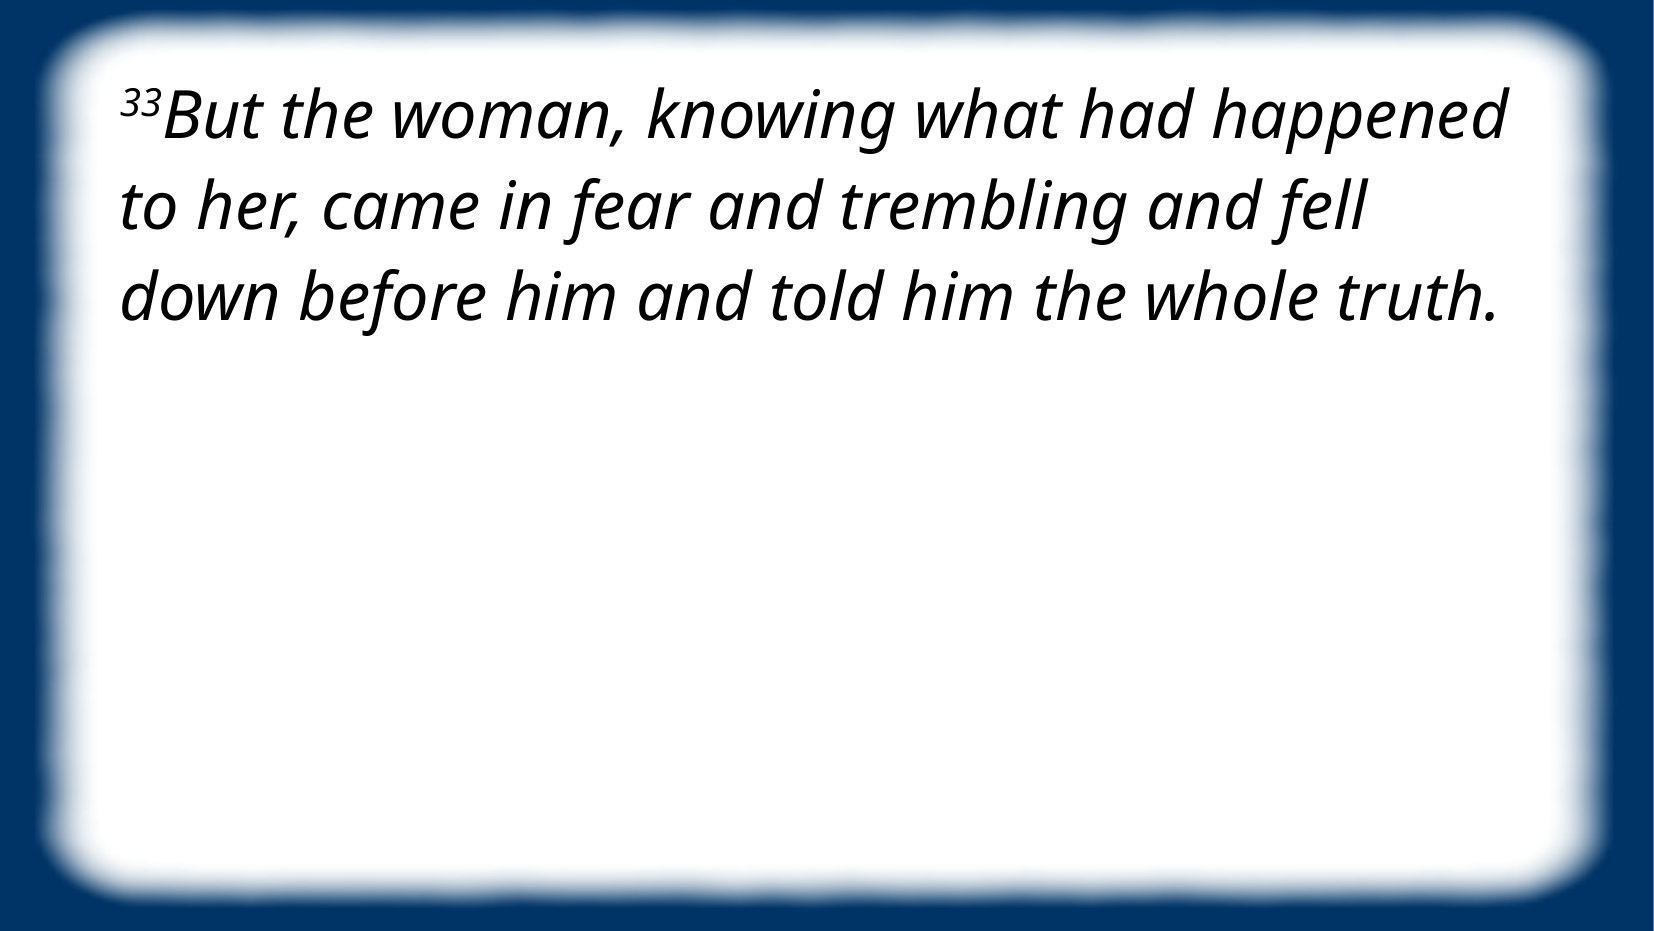

33But the woman, knowing what had happened to her, came in fear and trembling and fell down before him and told him the whole truth.